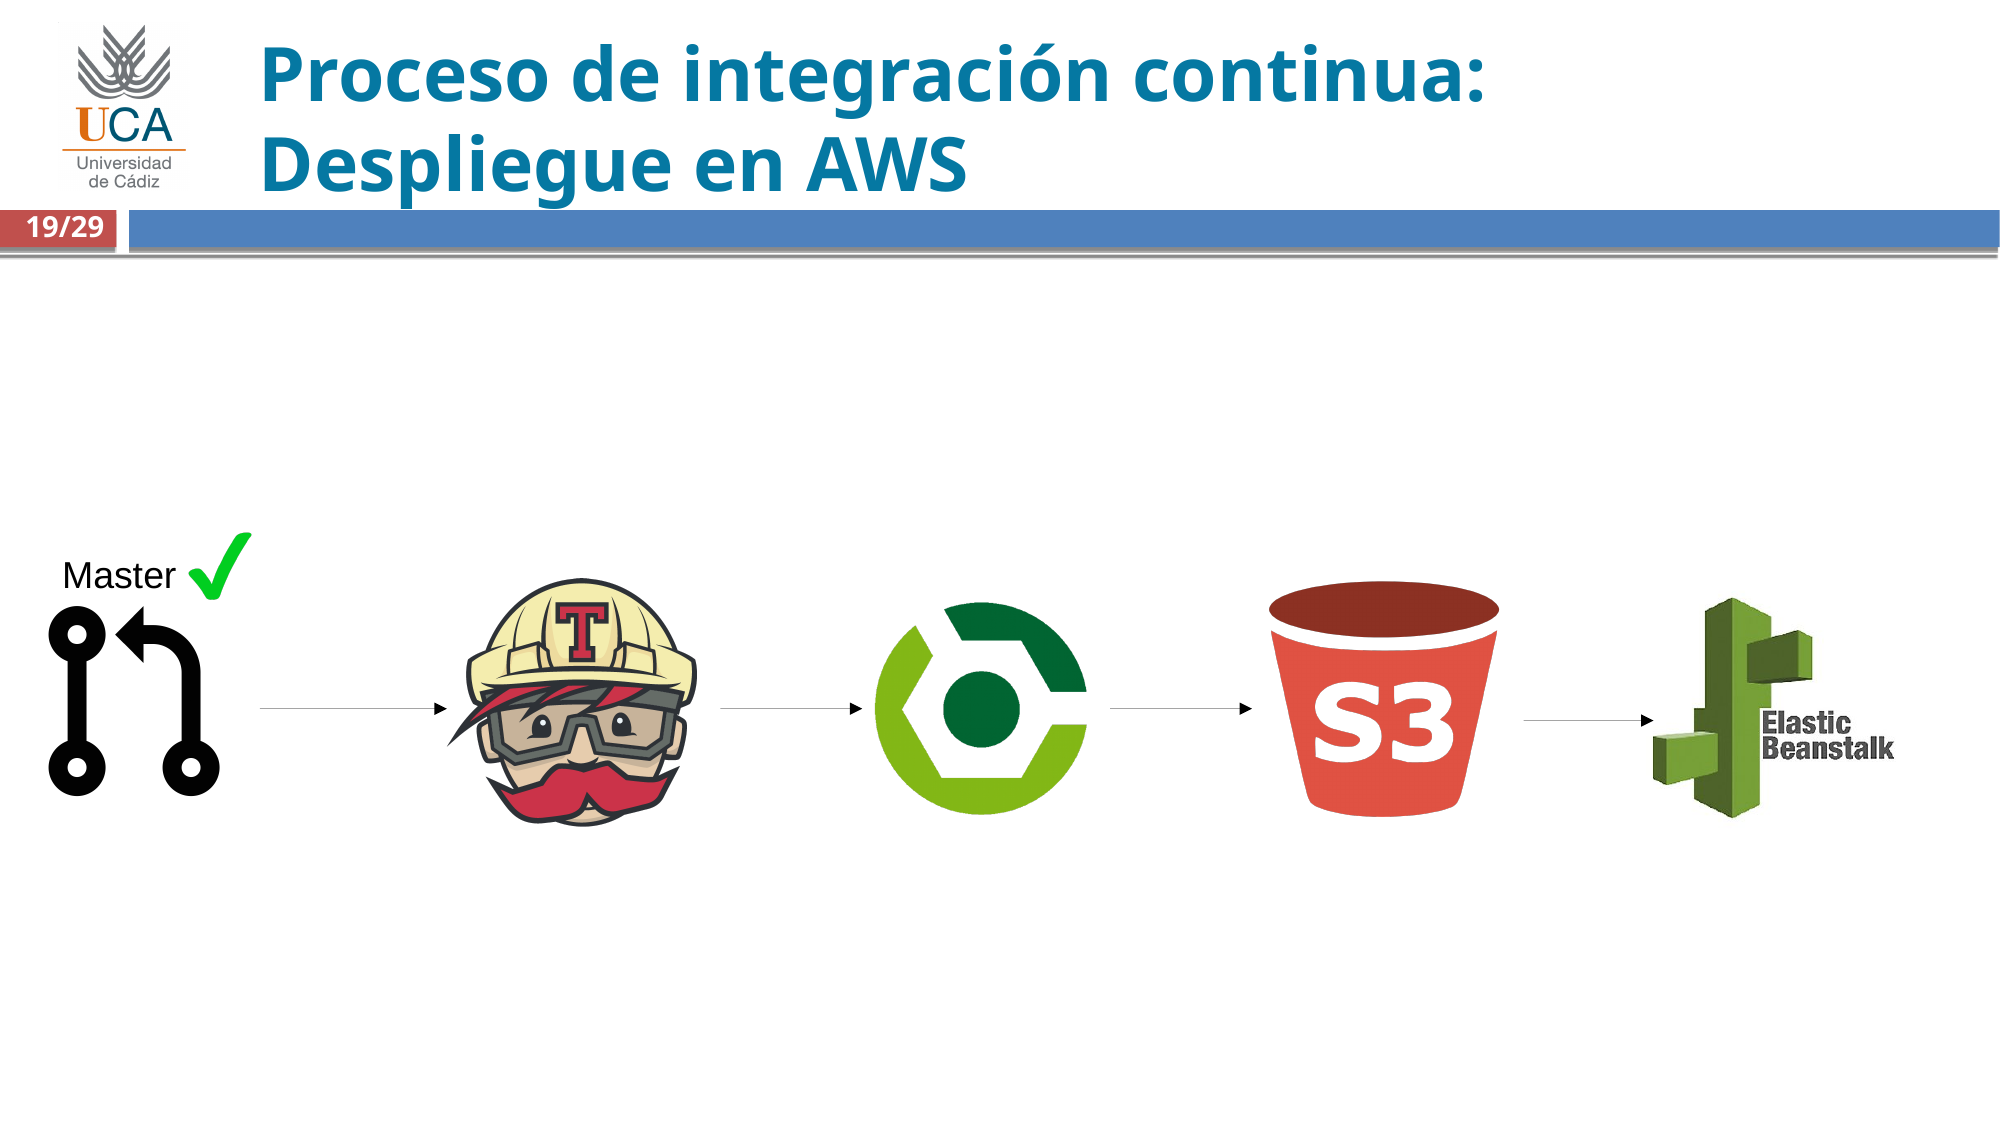

Proceso de integración continua: Despliegue en AWS
Master